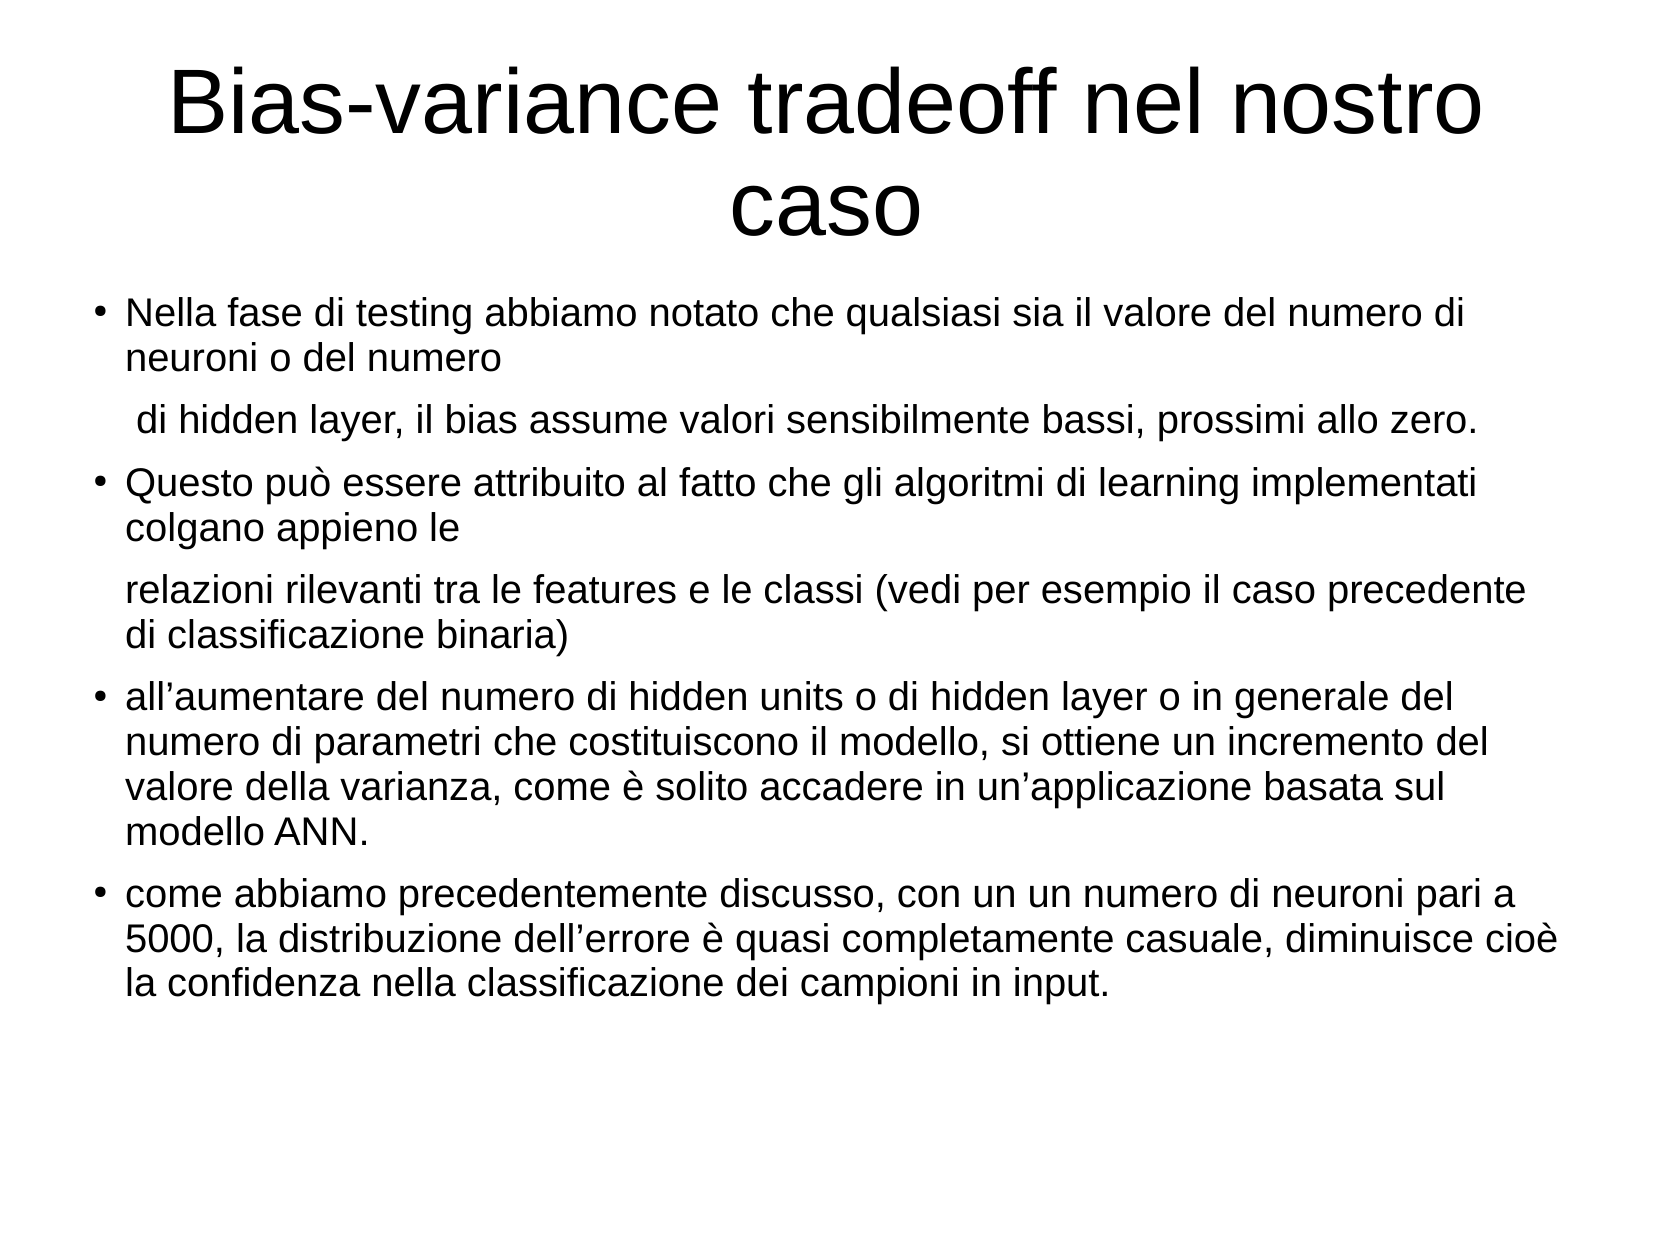

# Bias-variance tradeoff nel nostro caso
Nella fase di testing abbiamo notato che qualsiasi sia il valore del numero di neuroni o del numero
 di hidden layer, il bias assume valori sensibilmente bassi, prossimi allo zero.
Questo può essere attribuito al fatto che gli algoritmi di learning implementati colgano appieno le
relazioni rilevanti tra le features e le classi (vedi per esempio il caso precedente di classificazione binaria)
all’aumentare del numero di hidden units o di hidden layer o in generale del numero di parametri che costituiscono il modello, si ottiene un incremento del valore della varianza, come è solito accadere in un’applicazione basata sul modello ANN.
come abbiamo precedentemente discusso, con un un numero di neuroni pari a 5000, la distribuzione dell’errore è quasi completamente casuale, diminuisce cioè la confidenza nella classificazione dei campioni in input.